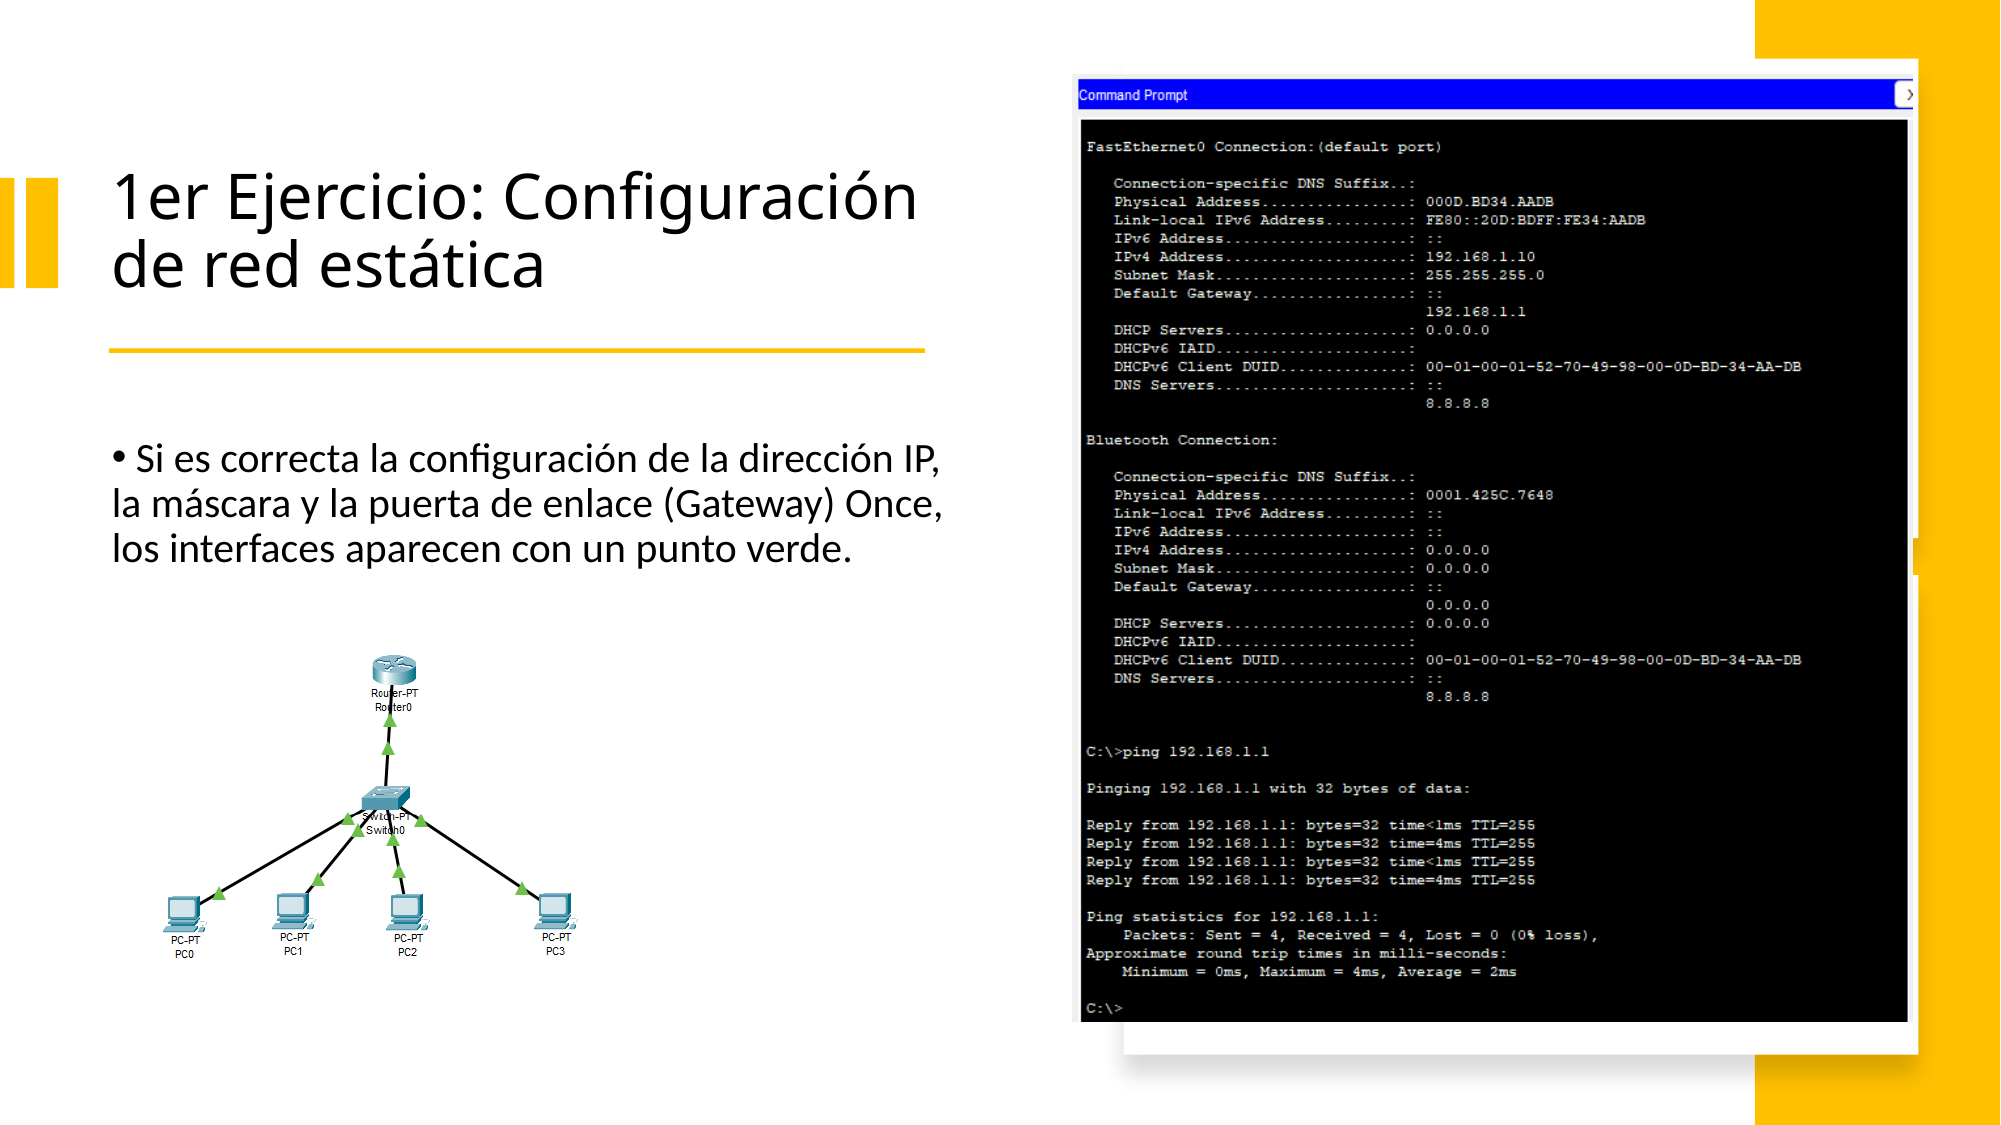

# 1er Ejercicio: Configuración de red estática
 Si es correcta la configuración de la dirección IP, la máscara y la puerta de enlace (Gateway) Once, los interfaces aparecen con un punto verde.